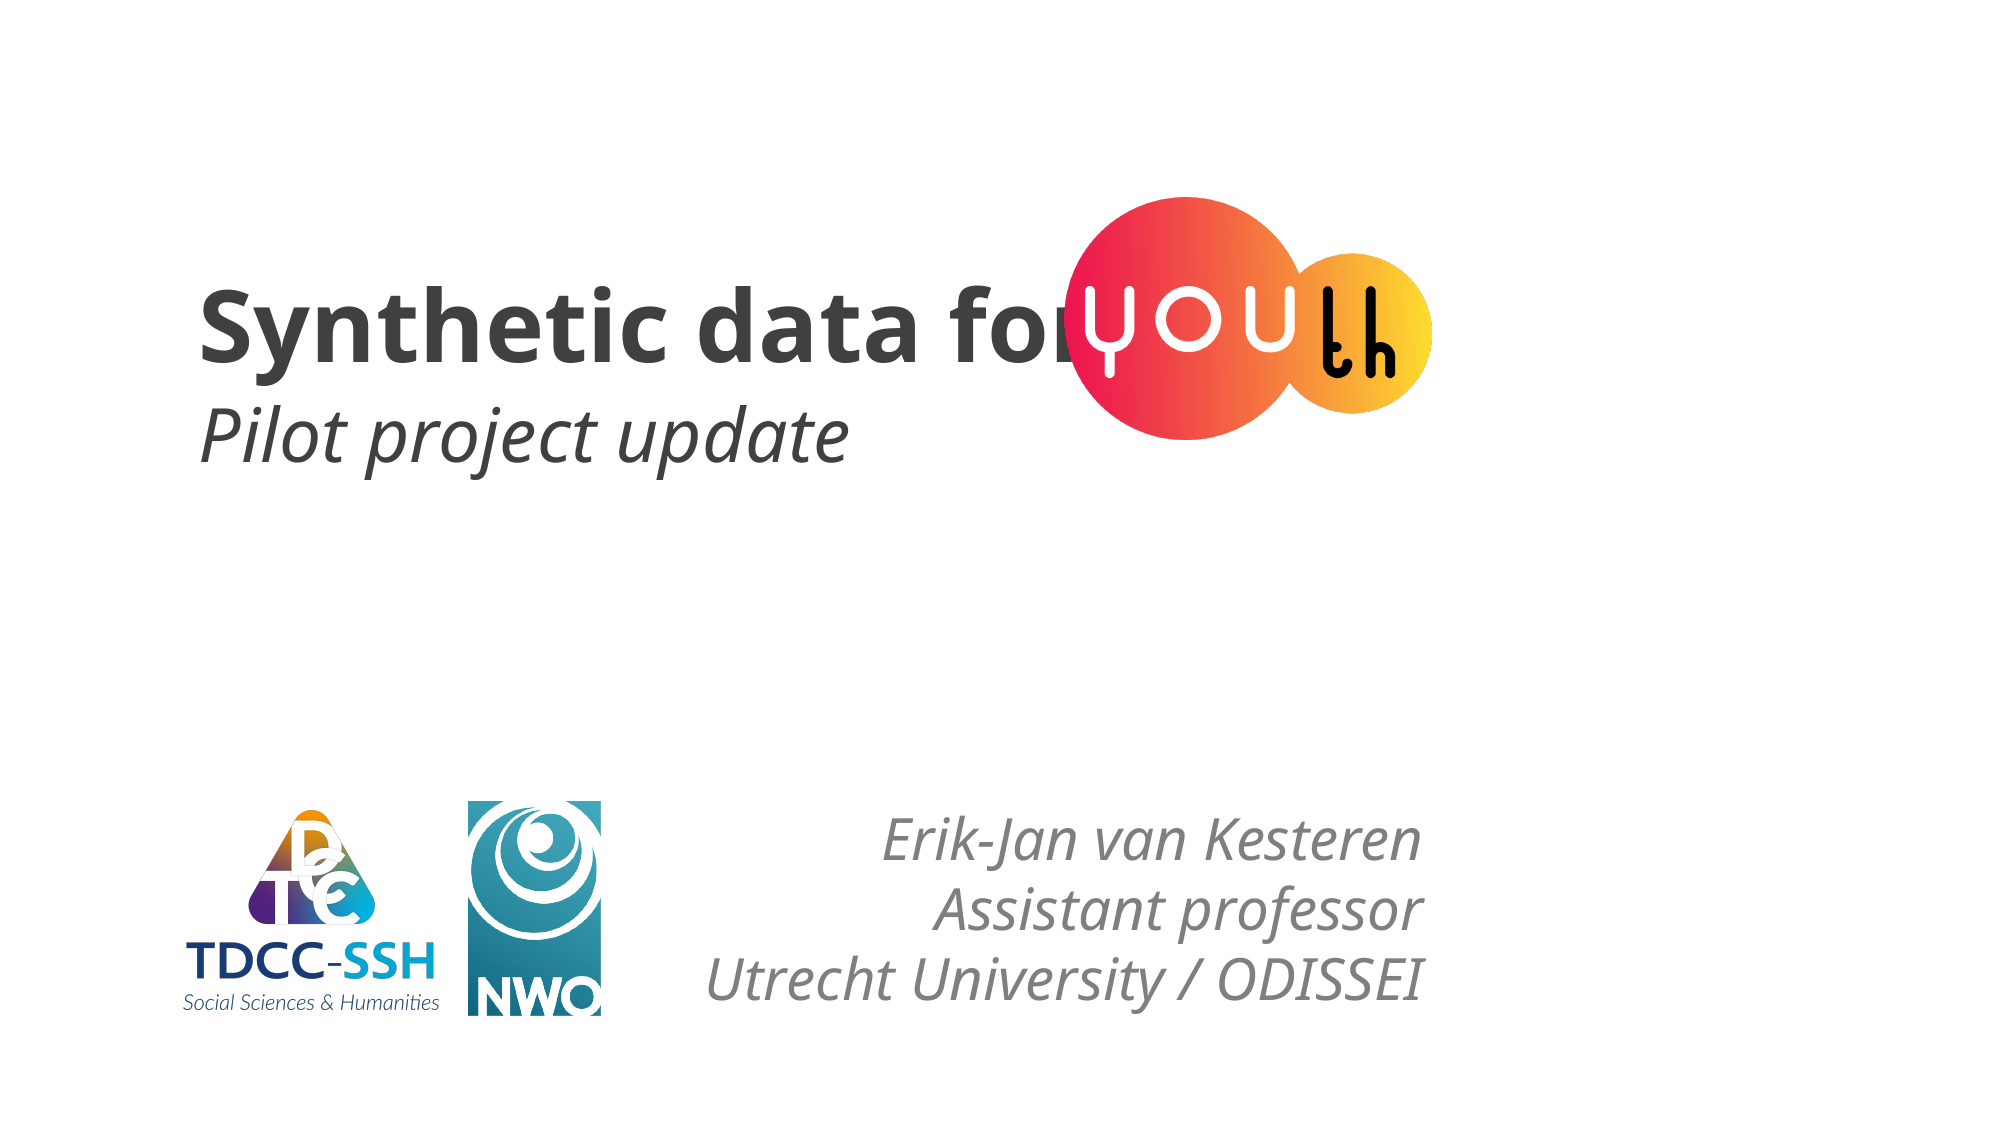

Synthetic data for
Pilot project update
Erik-Jan van Kesteren
Assistant professor
Utrecht University / ODISSEI